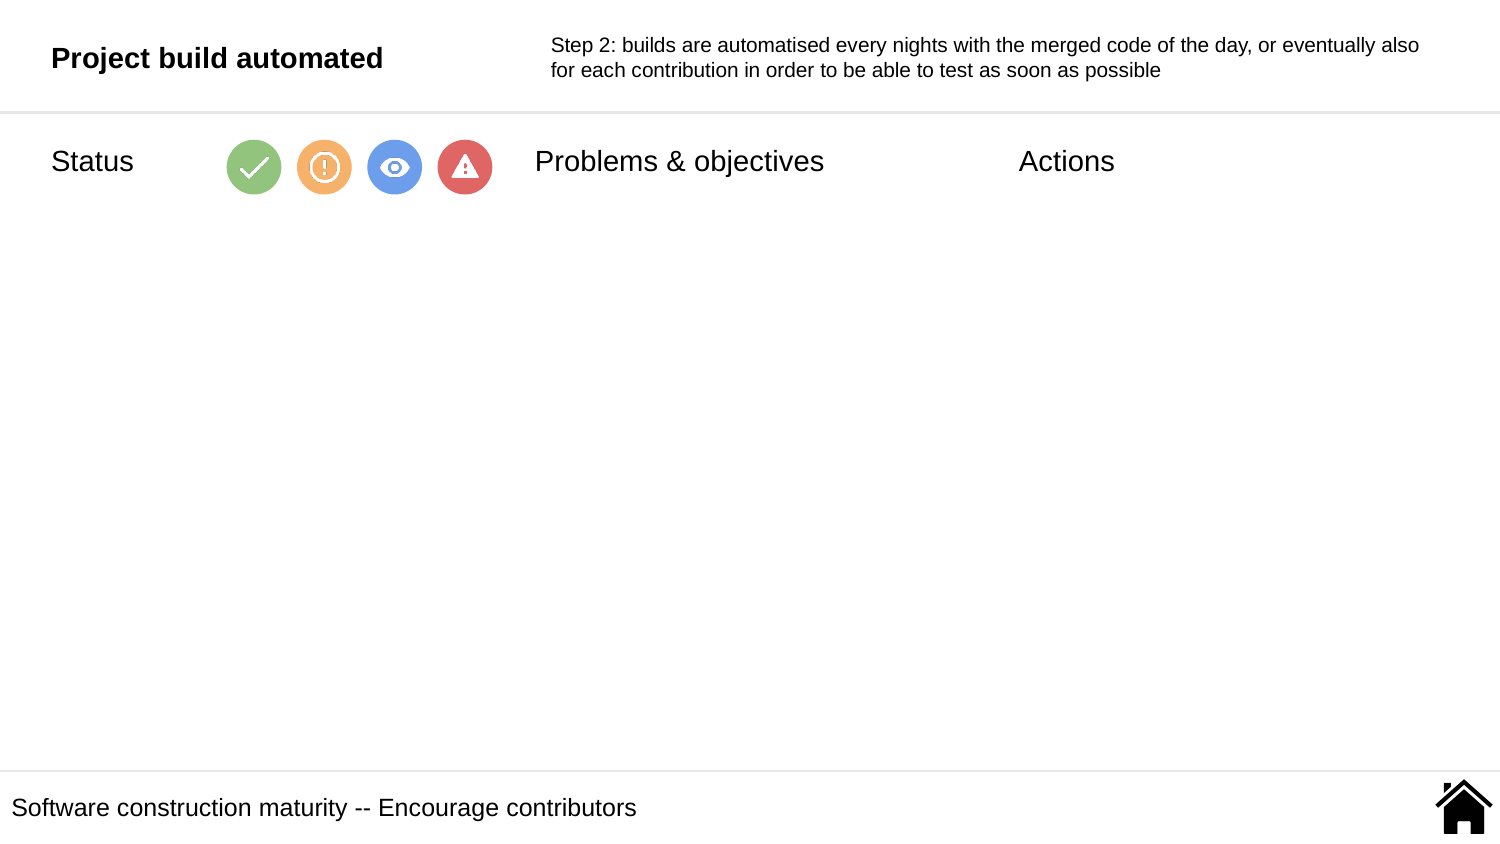

Project build automated
Step 2: builds are automatised every nights with the merged code of the day, or eventually also for each contribution in order to be able to test as soon as possible
# Status
Problems & objectives
Actions
Software construction maturity -- Encourage contributors